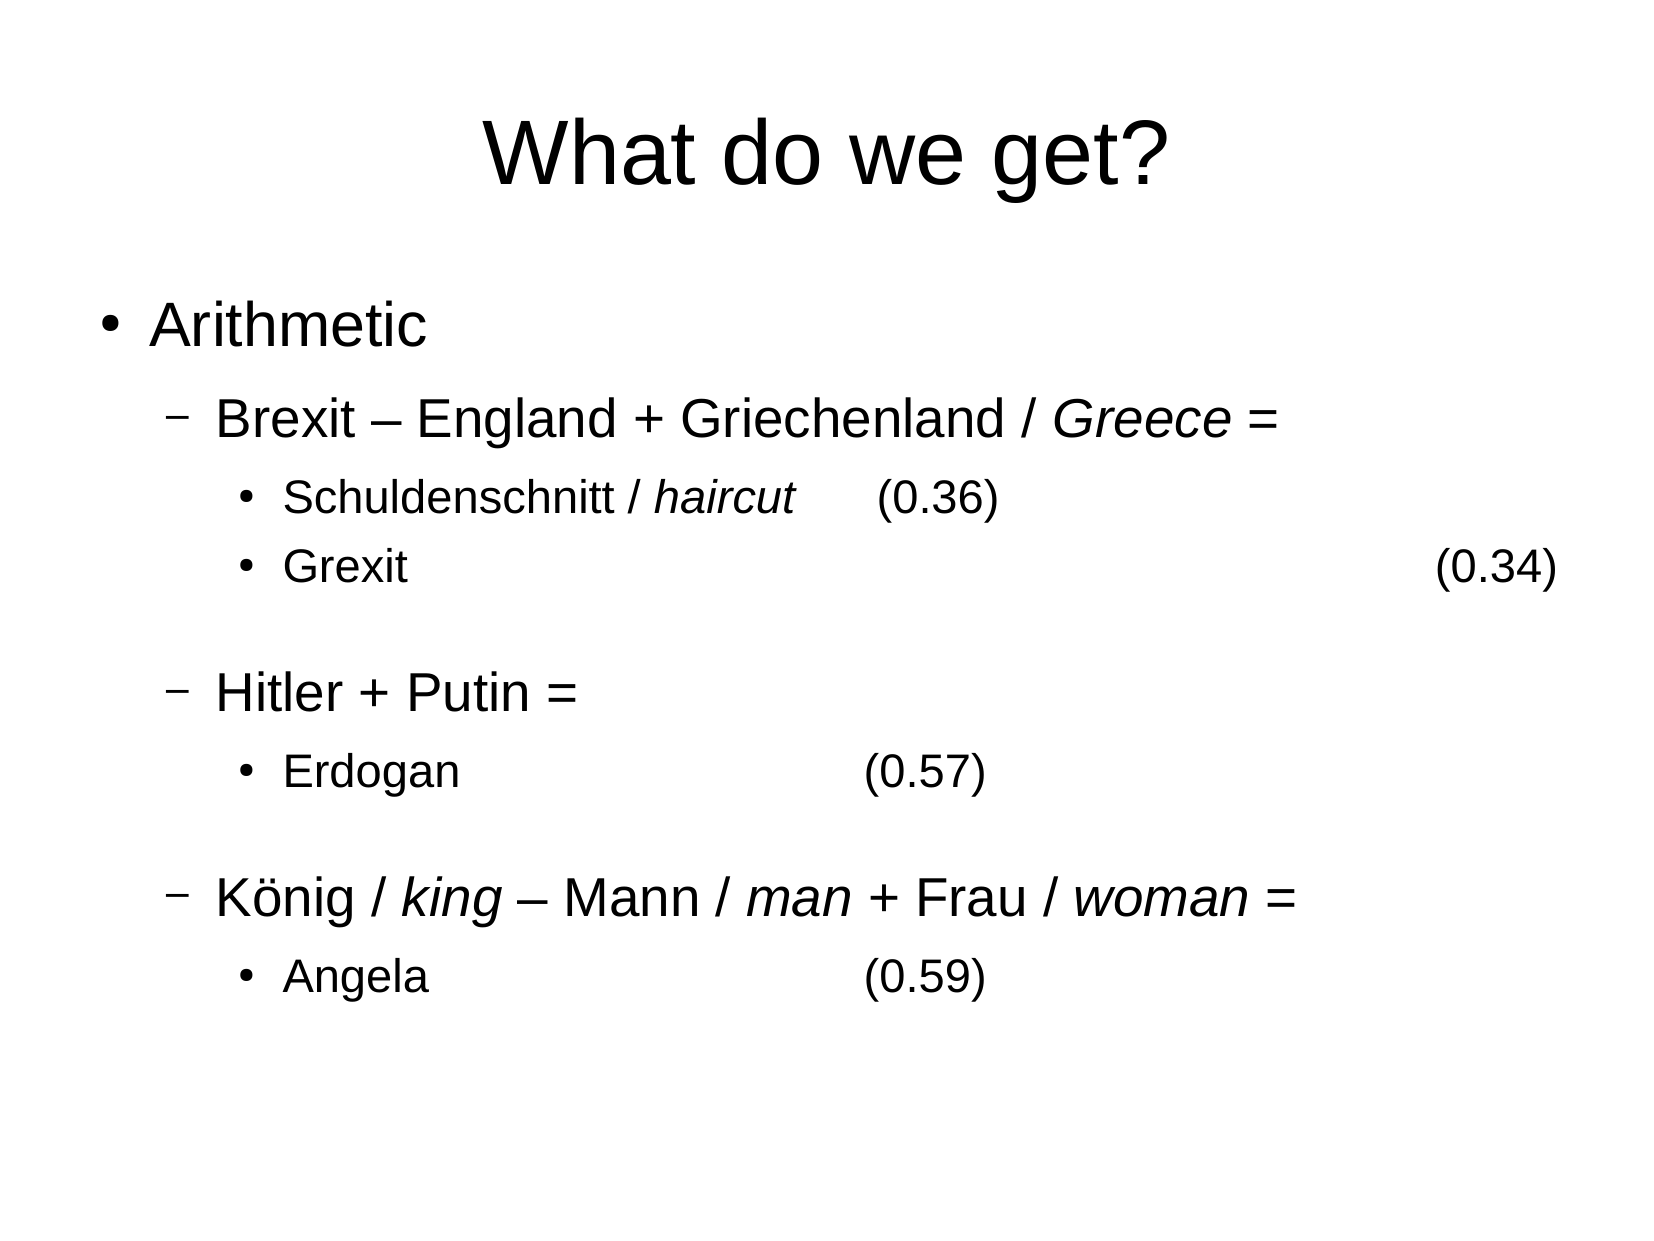

# What do we get?
Arithmetic
Brexit – England + Griechenland / Greece =
Schuldenschnitt / haircut 	 (0.36)
Grexit 										 (0.34)
Hitler + Putin =
Erdogan 						 (0.57)
König / king – Mann / man + Frau / woman =
Angela						 (0.59)